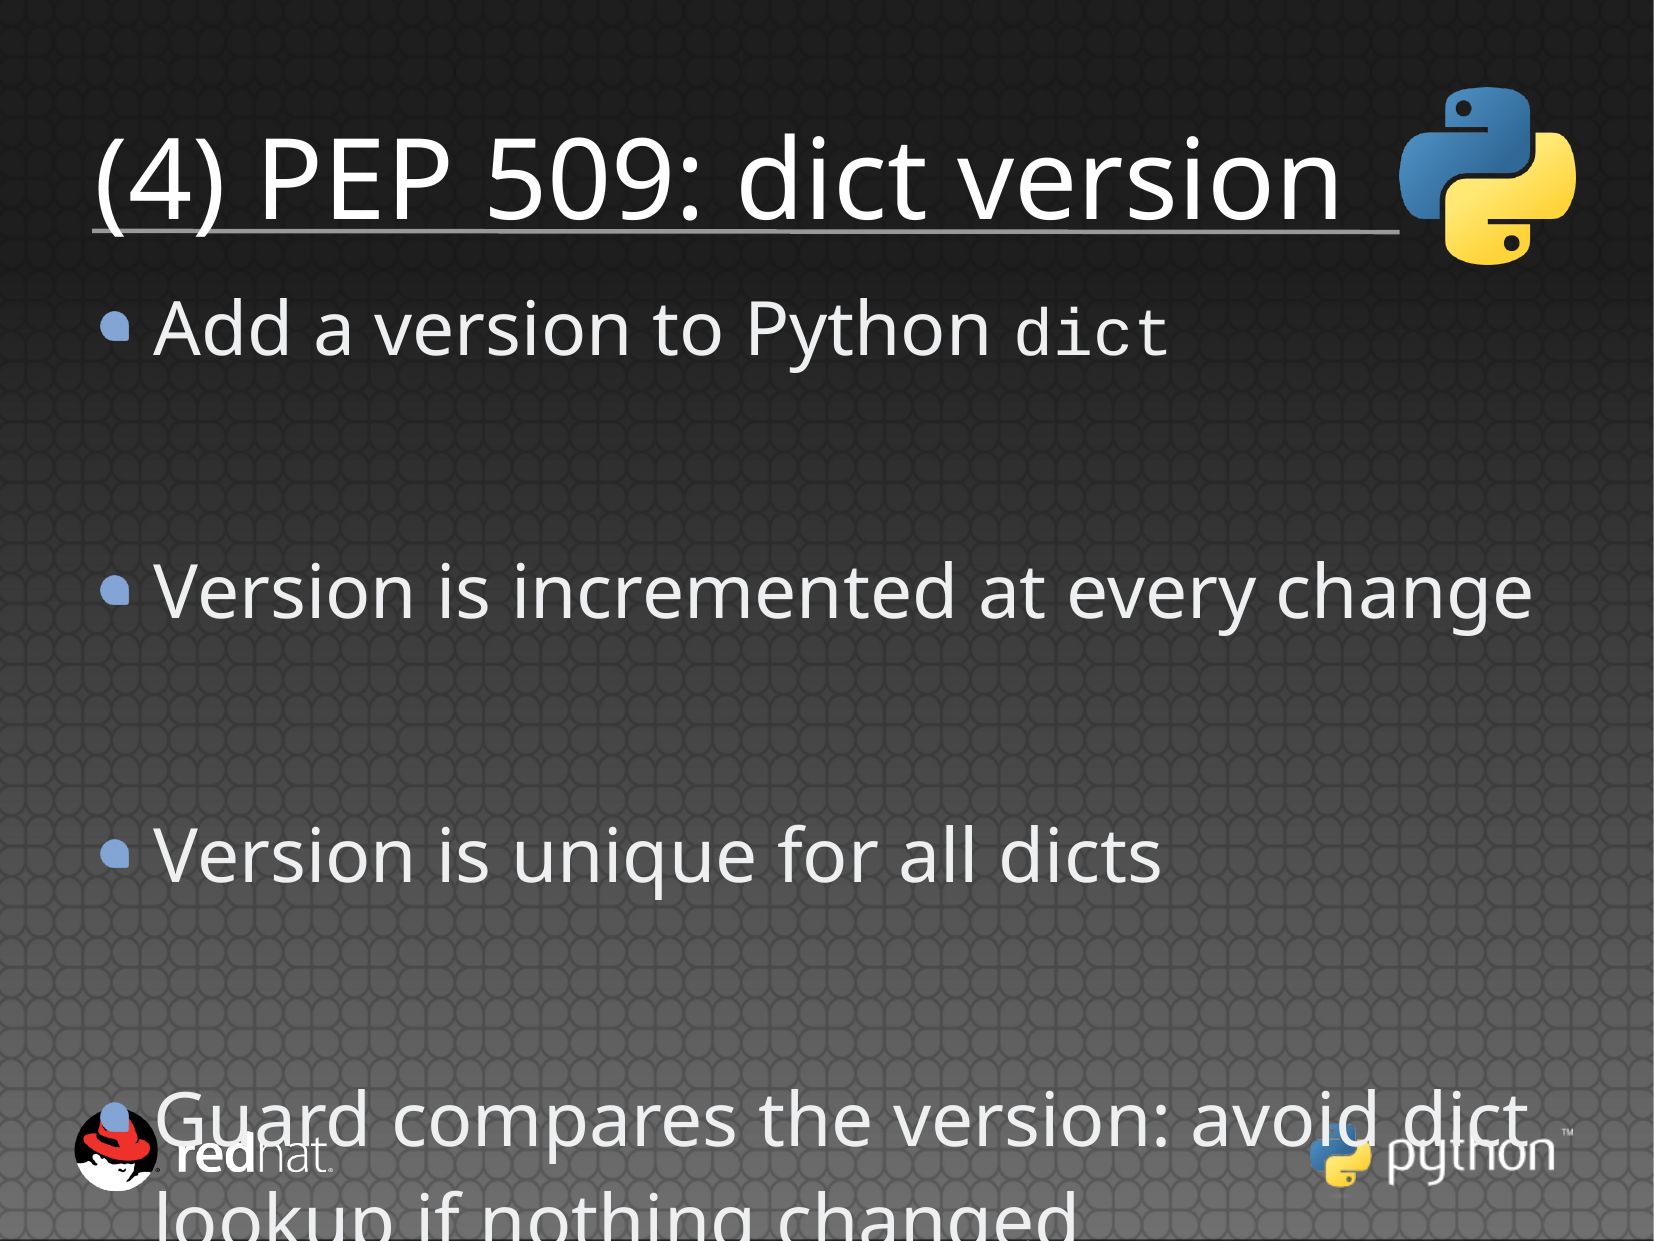

(4) PEP 509: dict version
# Add a version to Python dict
Version is incremented at every change
Version is unique for all dicts
Guard compares the version: avoid dict lookup if nothing changed